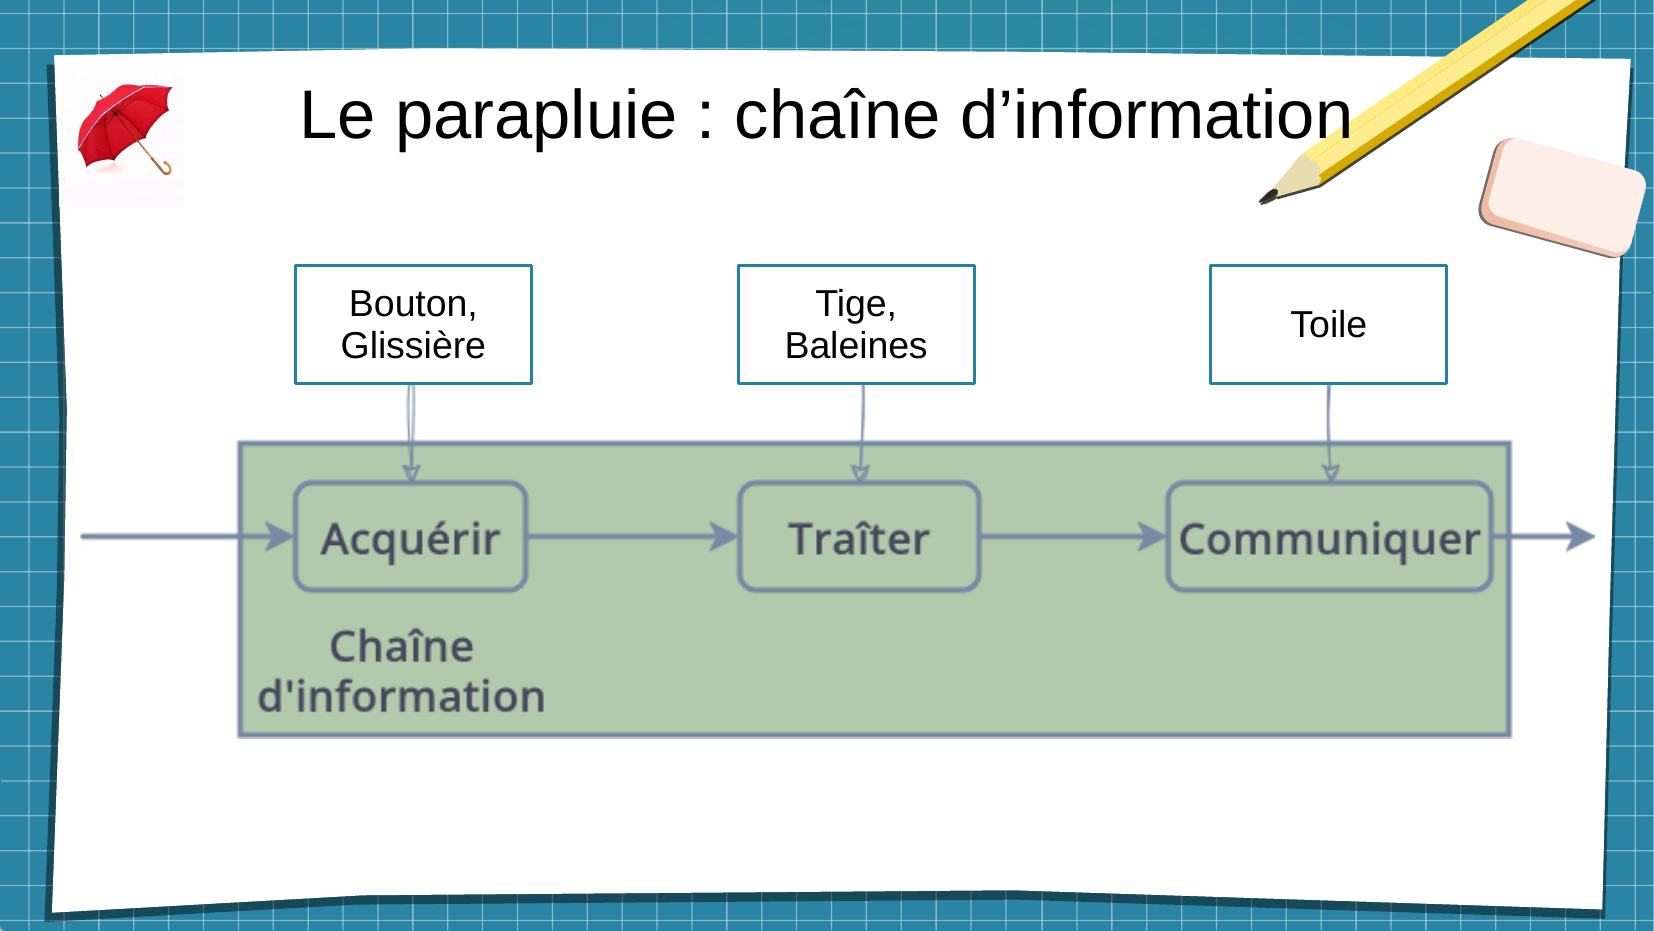

# Le parapluie : chaîne d’information
Bouton,
Glissière
Tige,
Baleines
Toile